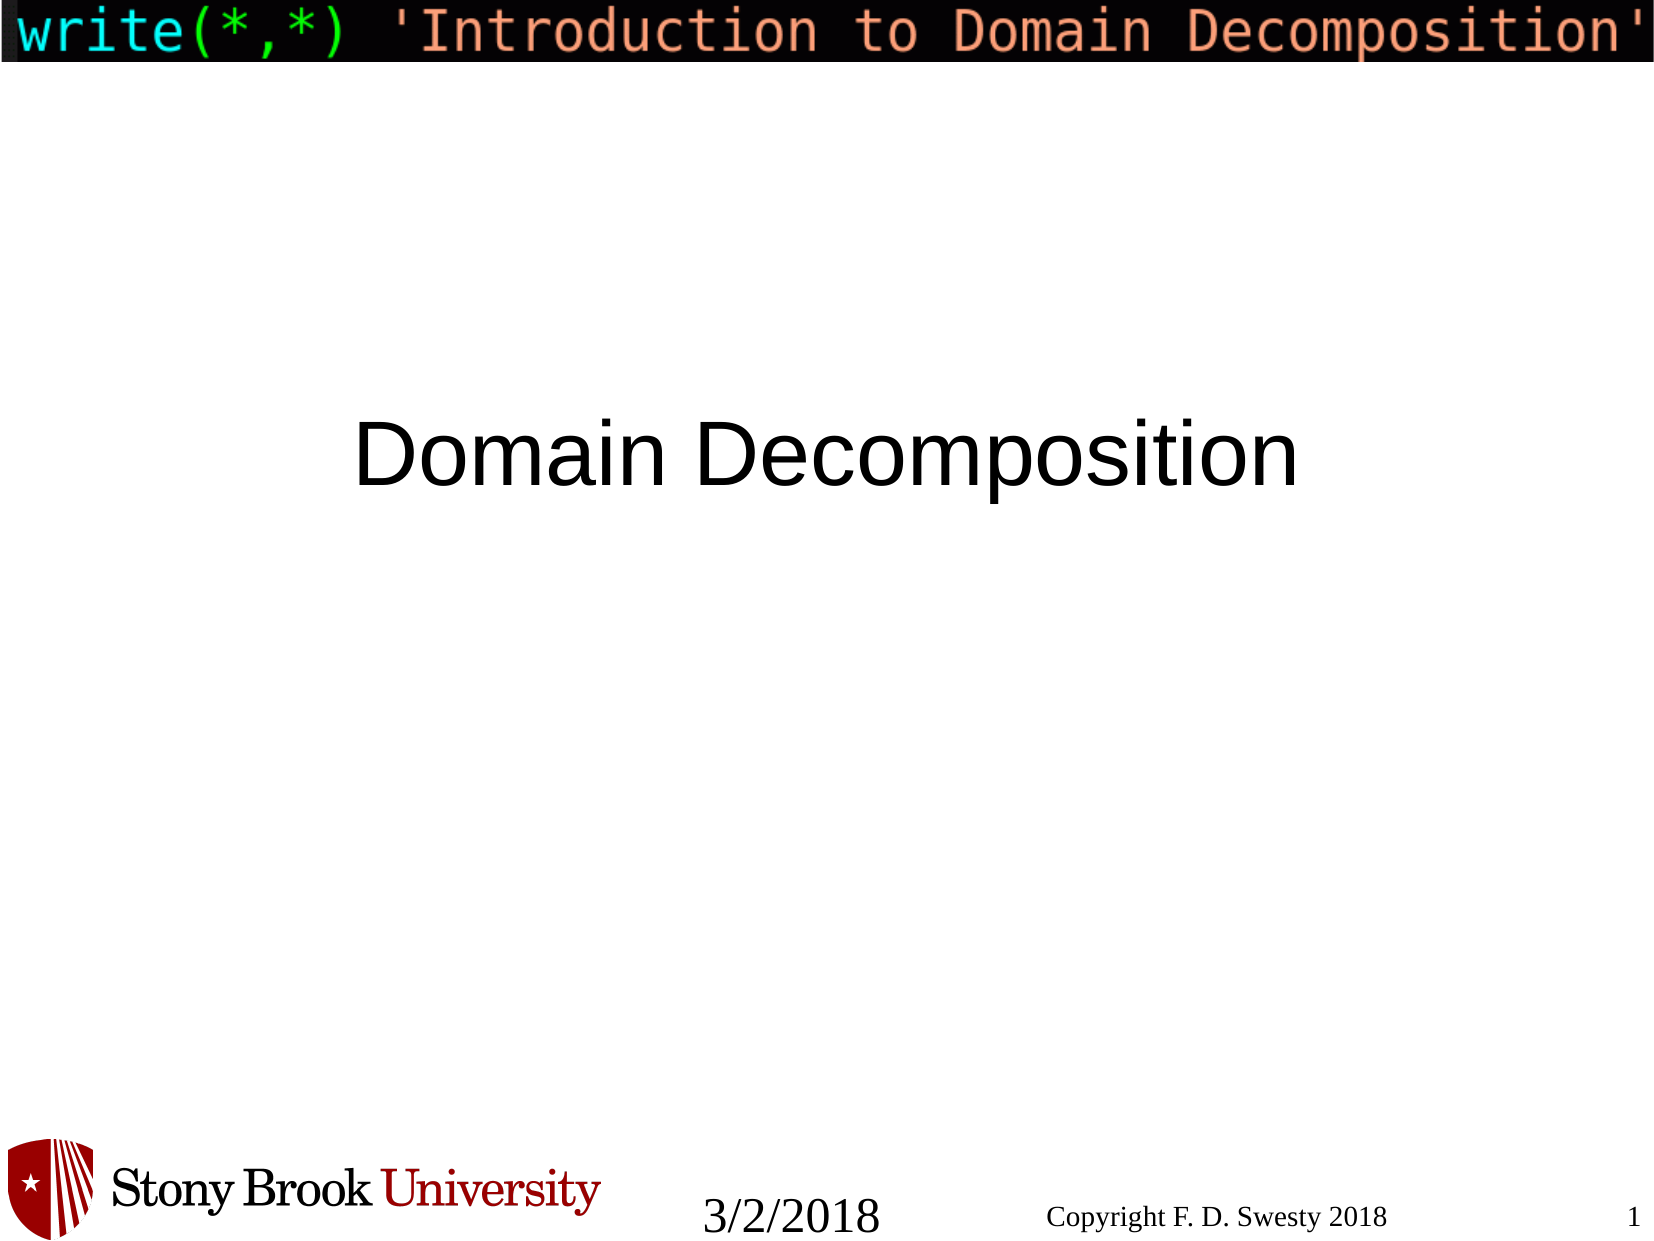

# Domain Decomposition
3/2/2018
Copyright F. D. Swesty 2018
1